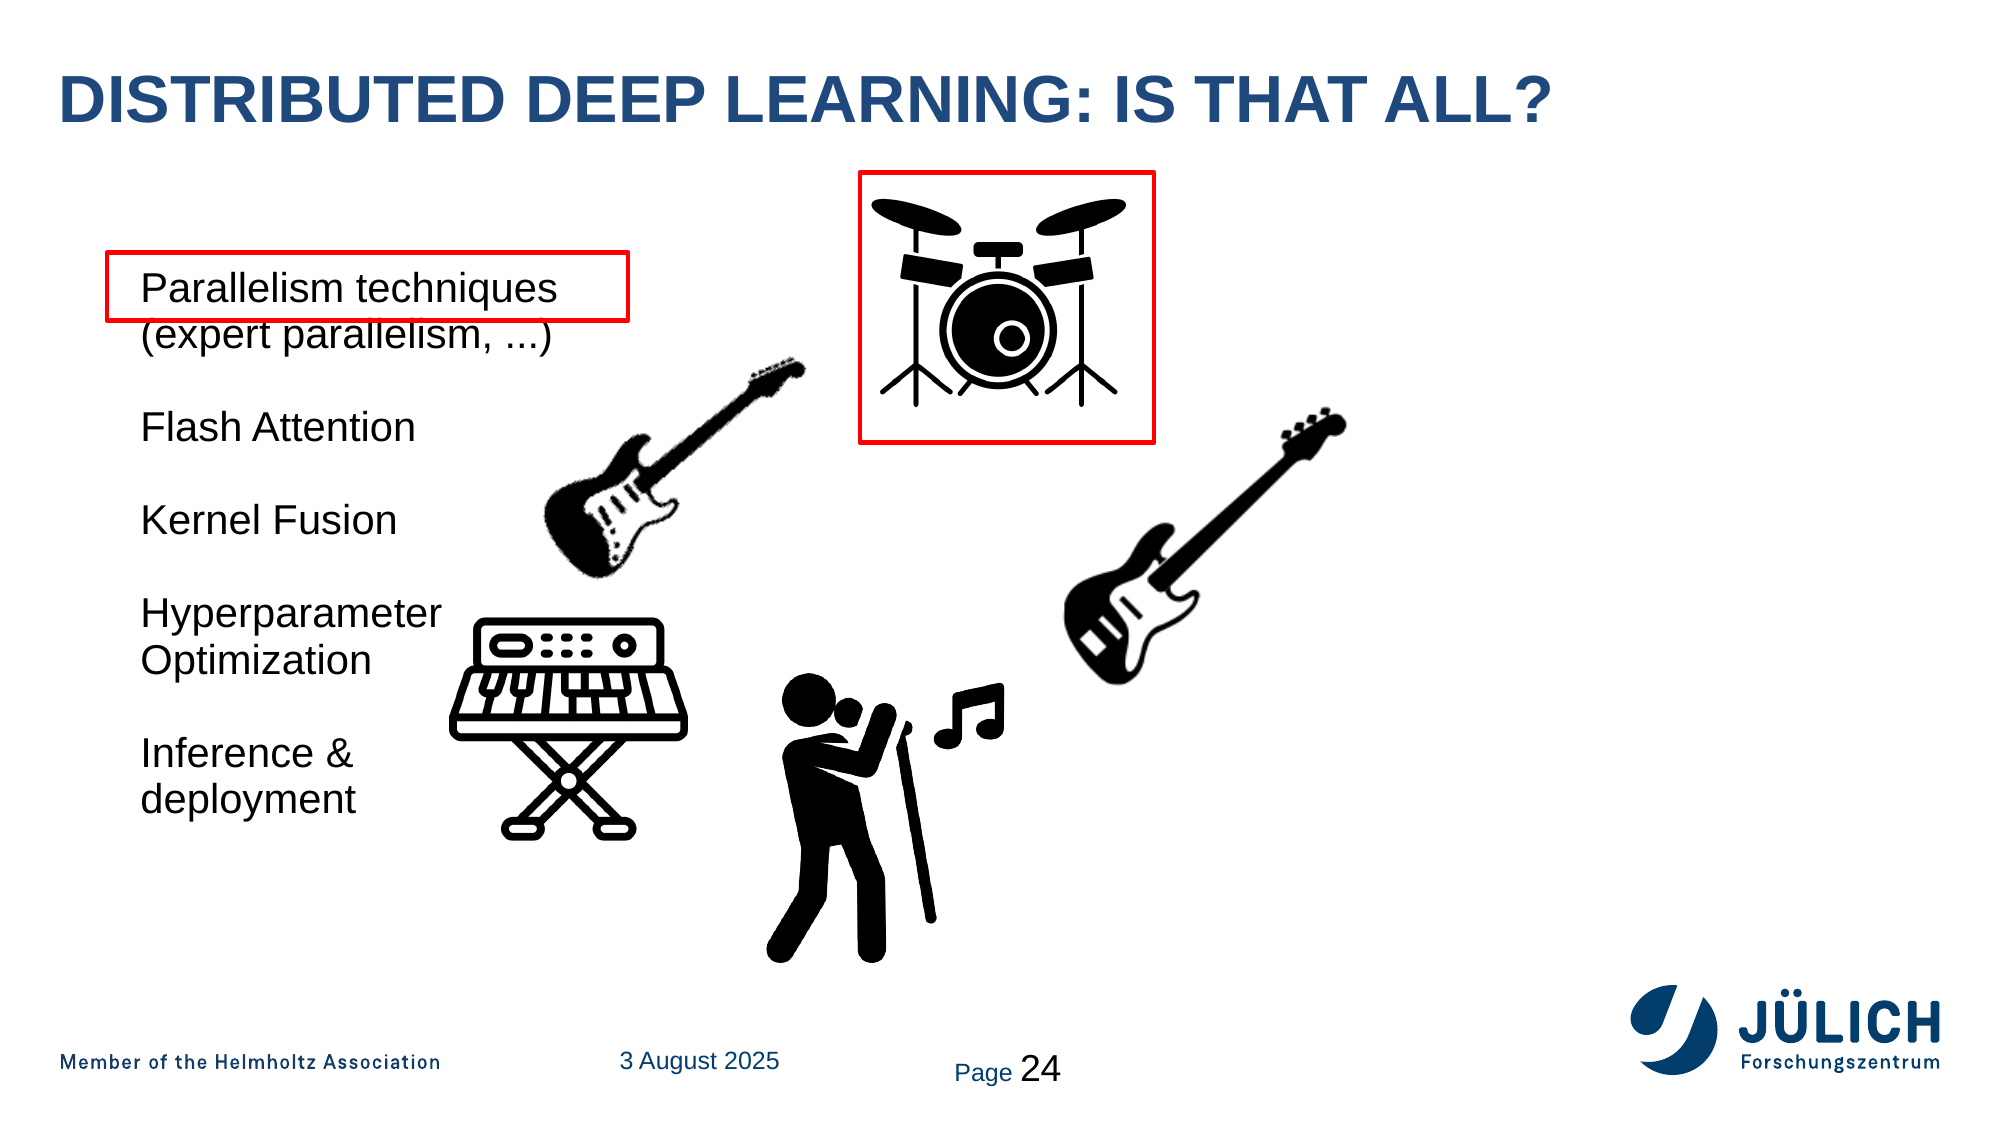

# Distributed deep learning: Is that all?
Parallelism techniques (expert parallelism, ...)
Flash Attention
Kernel Fusion
Hyperparameter Optimization
Inference & deployment
3 August 2025
Page